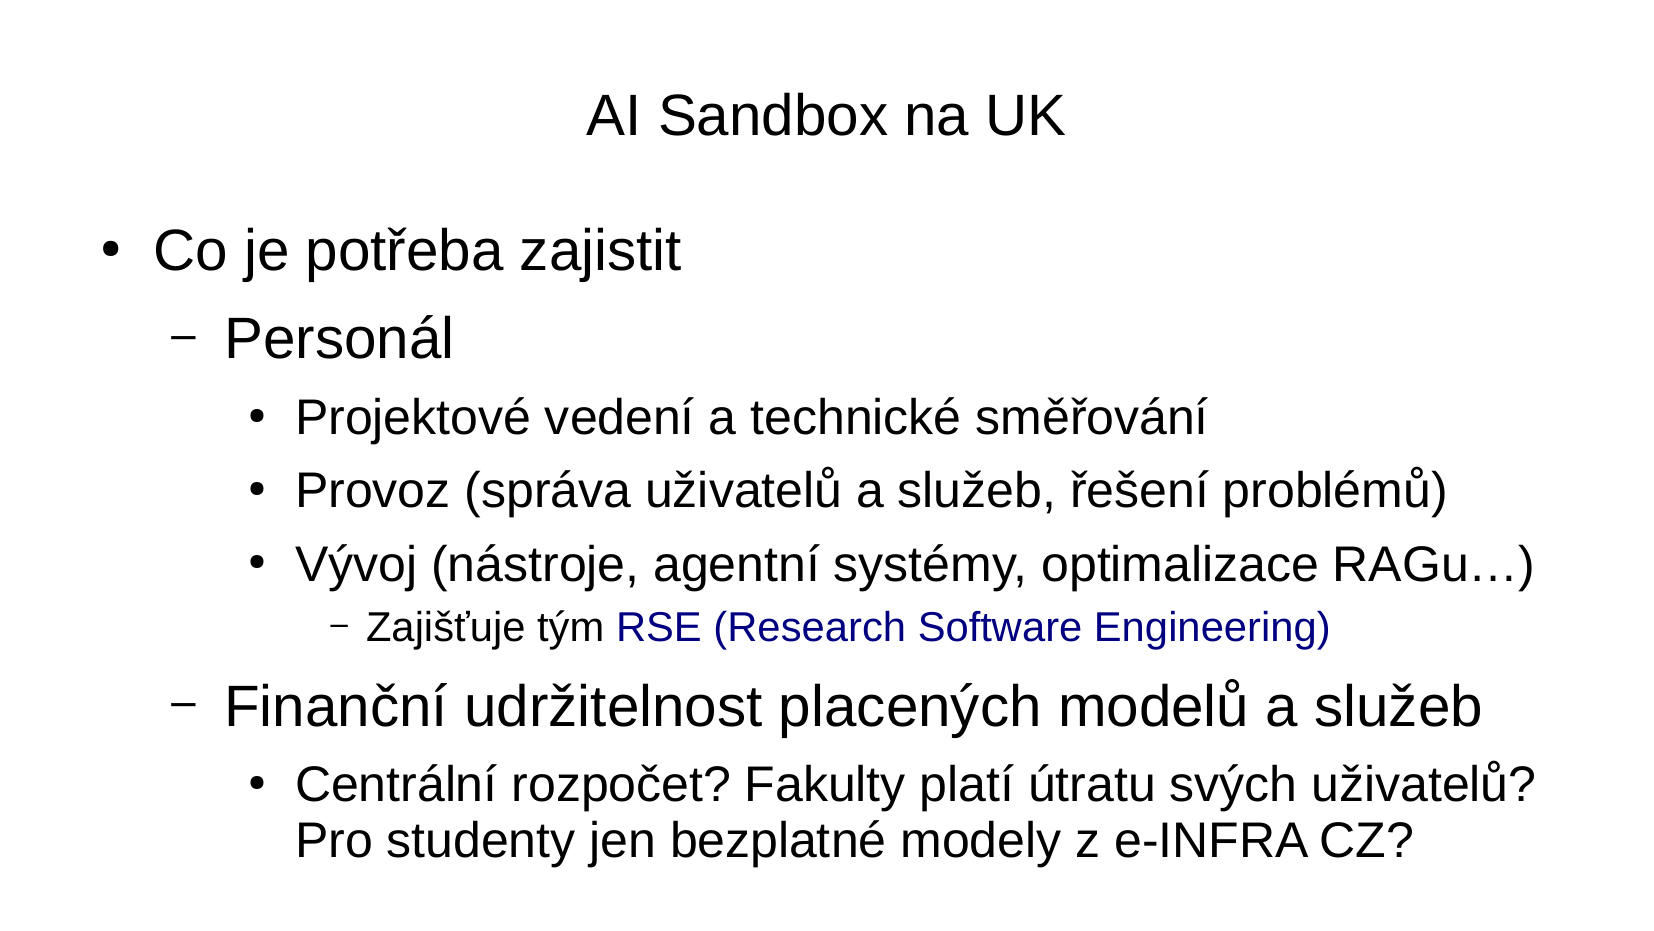

# AI Sandbox na UK
Co je potřeba zajistit
Personál
Projektové vedení a technické směřování
Provoz (správa uživatelů a služeb, řešení problémů)
Vývoj (nástroje, agentní systémy, optimalizace RAGu…)
Zajišťuje tým RSE (Research Software Engineering)
Finanční udržitelnost placených modelů a služeb
Centrální rozpočet? Fakulty platí útratu svých uživatelů?
Pro studenty jen bezplatné modely z e-INFRA CZ?